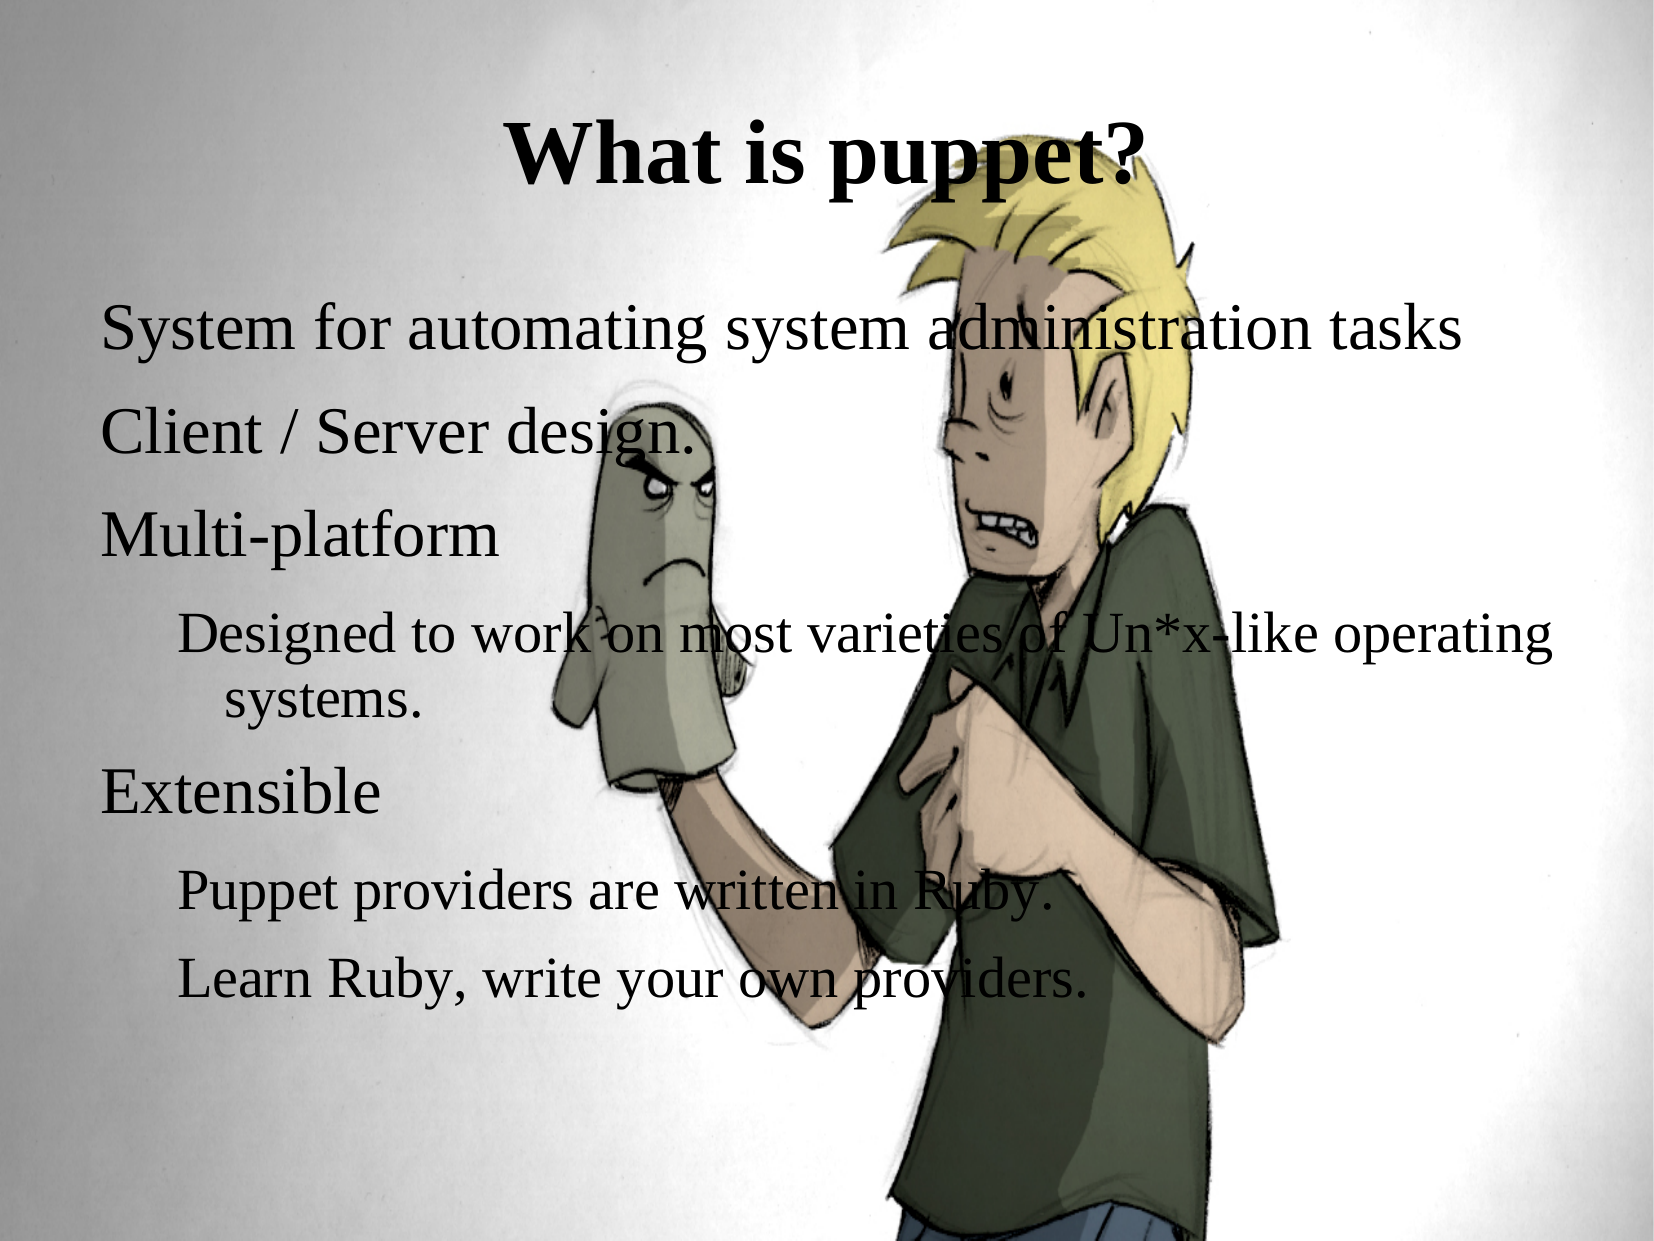

# What is puppet?
System for automating system administration tasks
Client / Server design.
Multi-platform
Designed to work on most varieties of Un*x-like operating systems.
Extensible
Puppet providers are written in Ruby.
Learn Ruby, write your own providers.